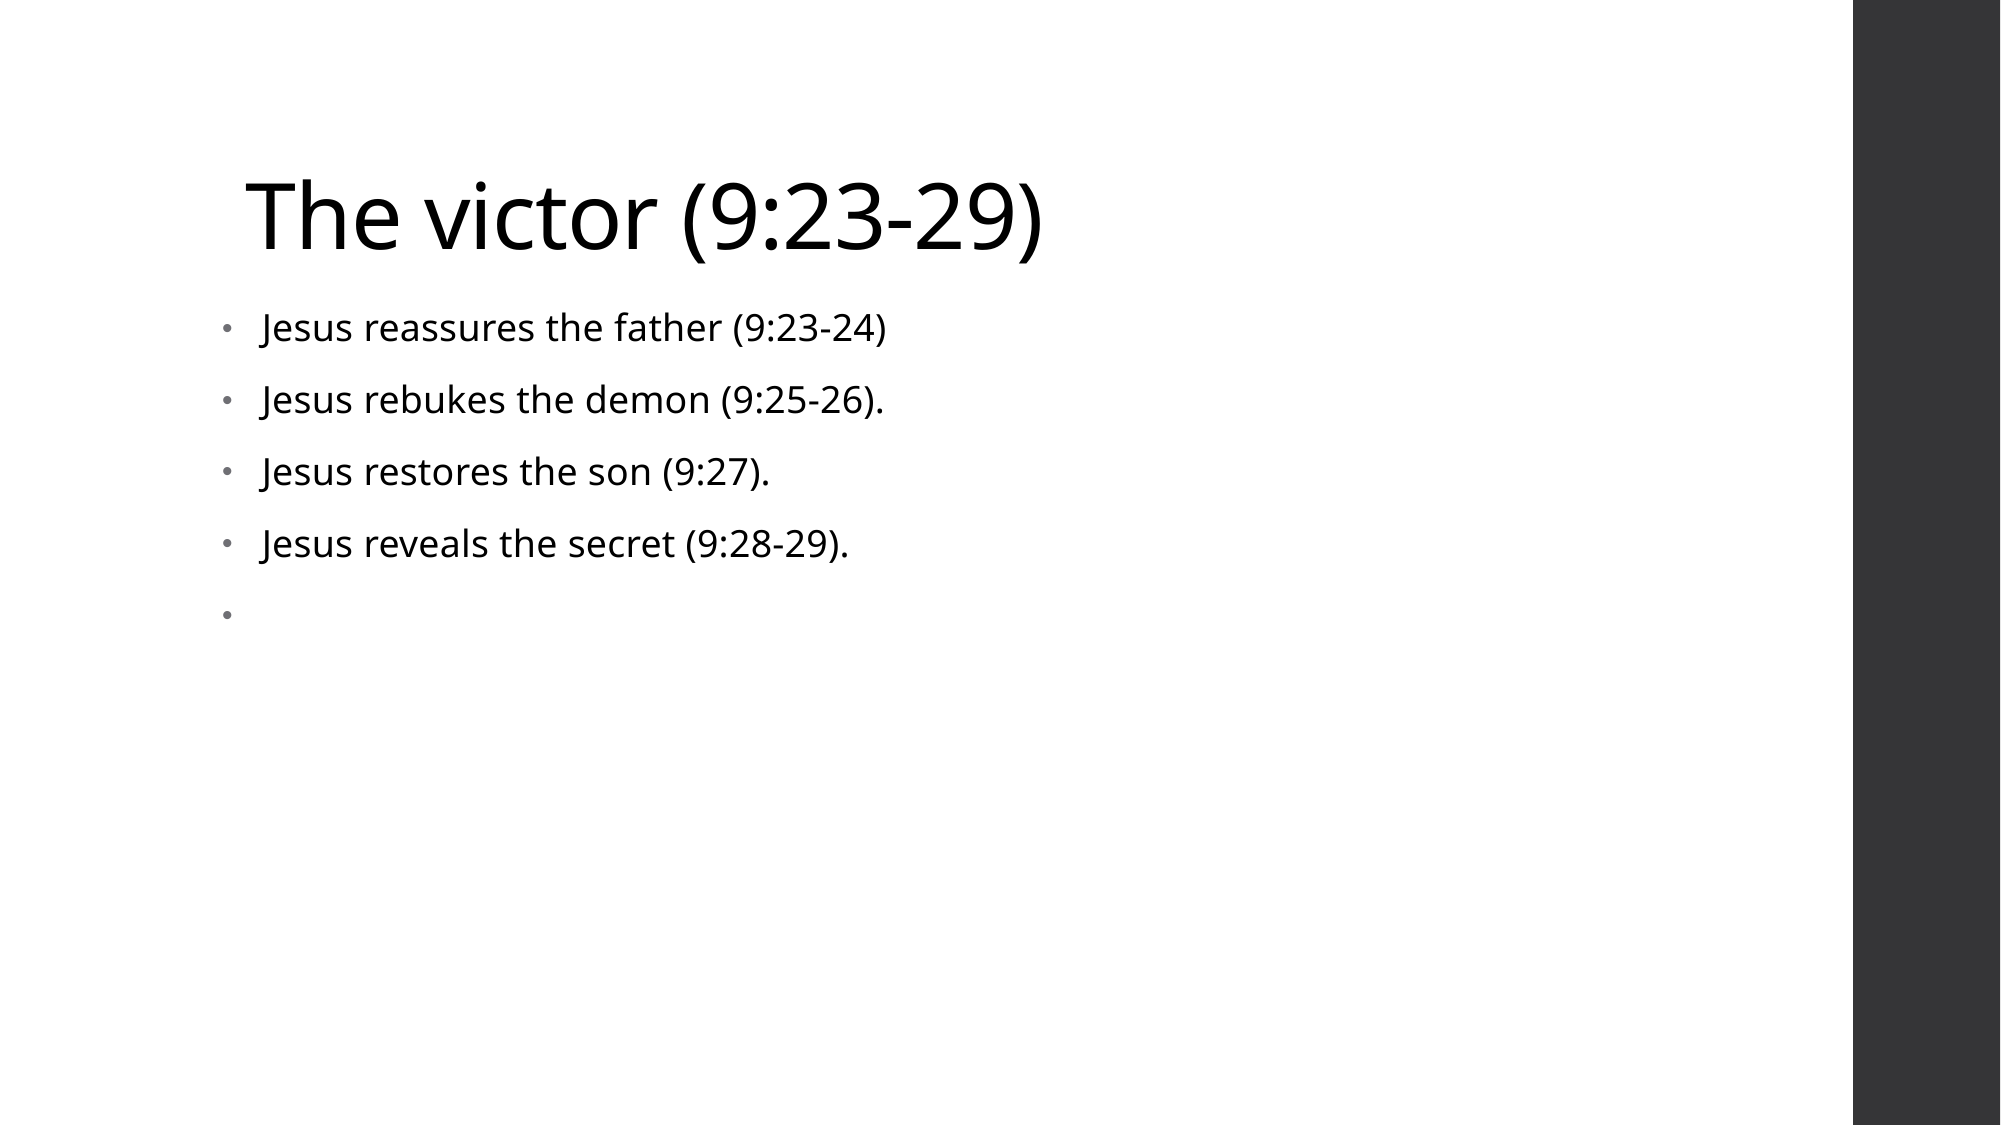

# The victor (9:23-29)
 Jesus reassures the father (9:23-24)
 Jesus rebukes the demon (9:25-26).
 Jesus restores the son (9:27).
 Jesus reveals the secret (9:28-29).